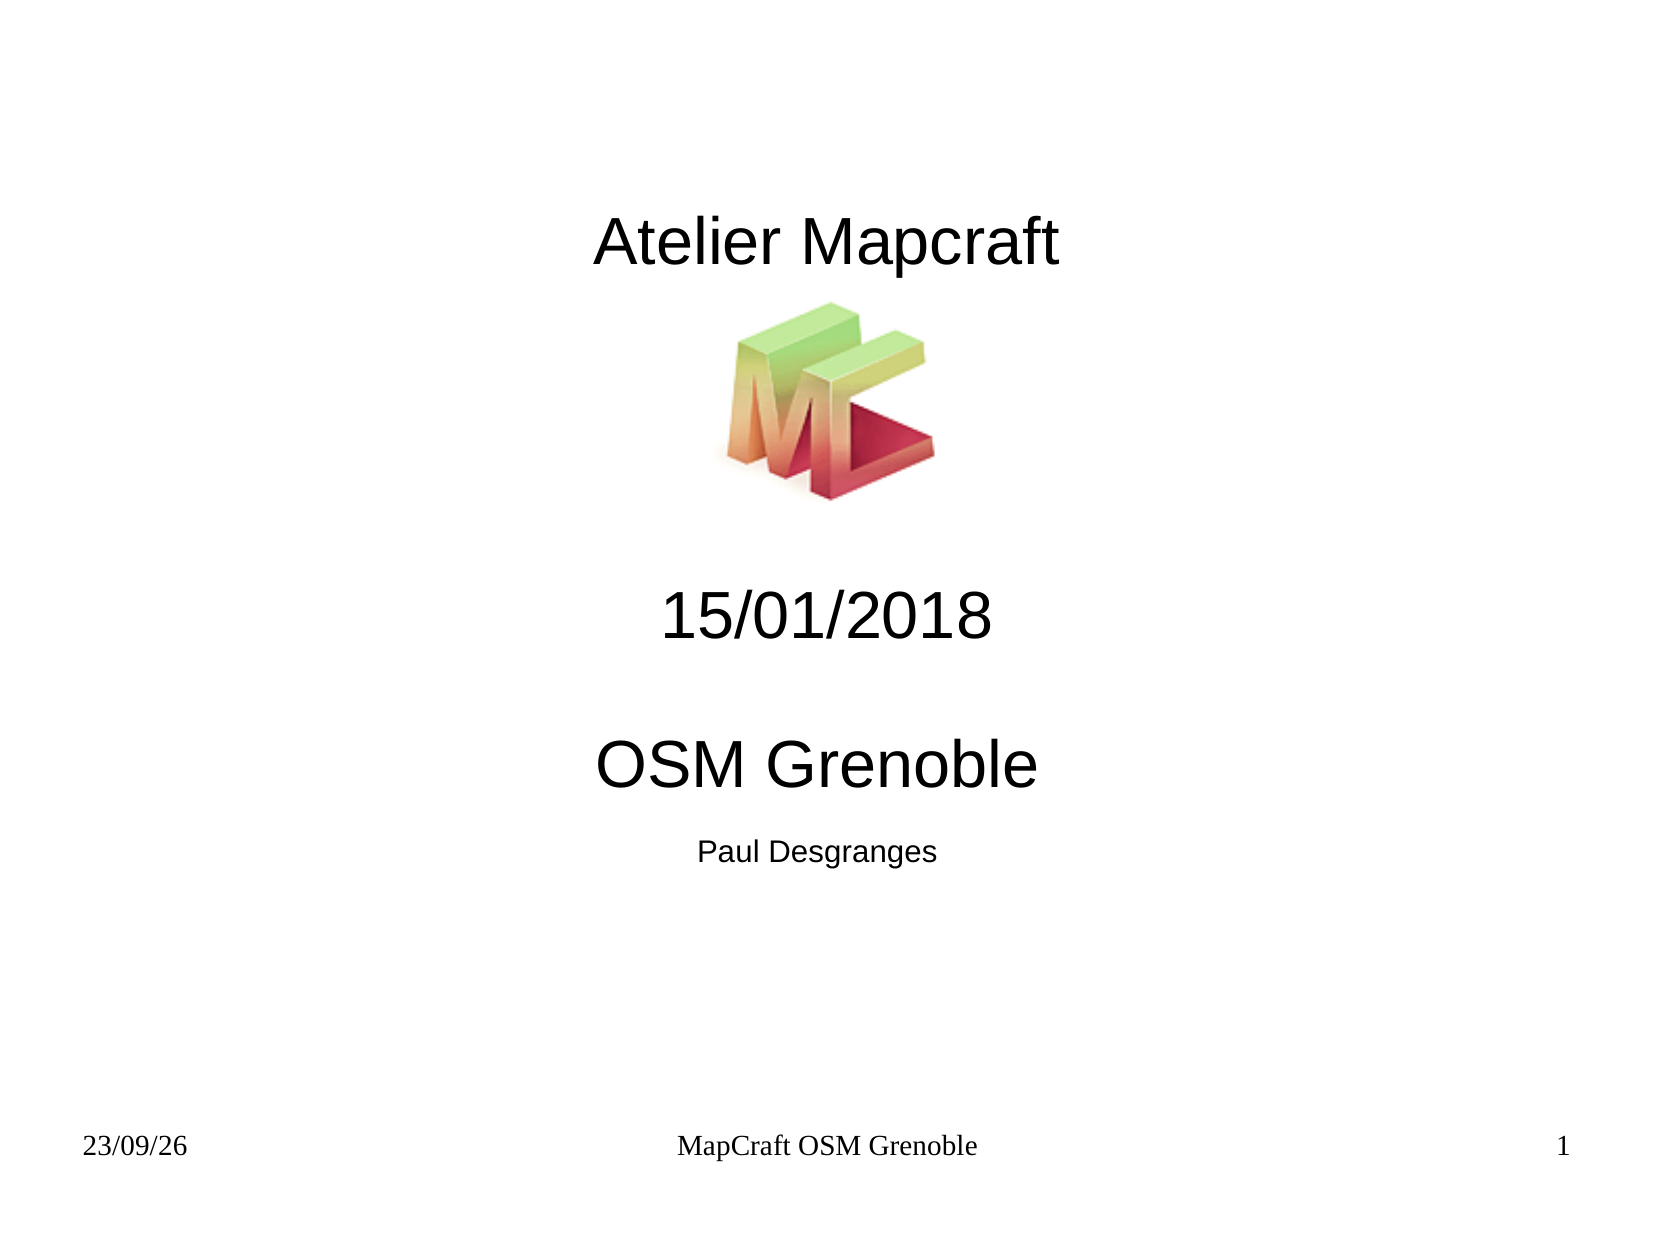

# Atelier Mapcraft
15/01/2018
OSM Grenoble
Paul Desgranges
MapCraft OSM Grenoble
1